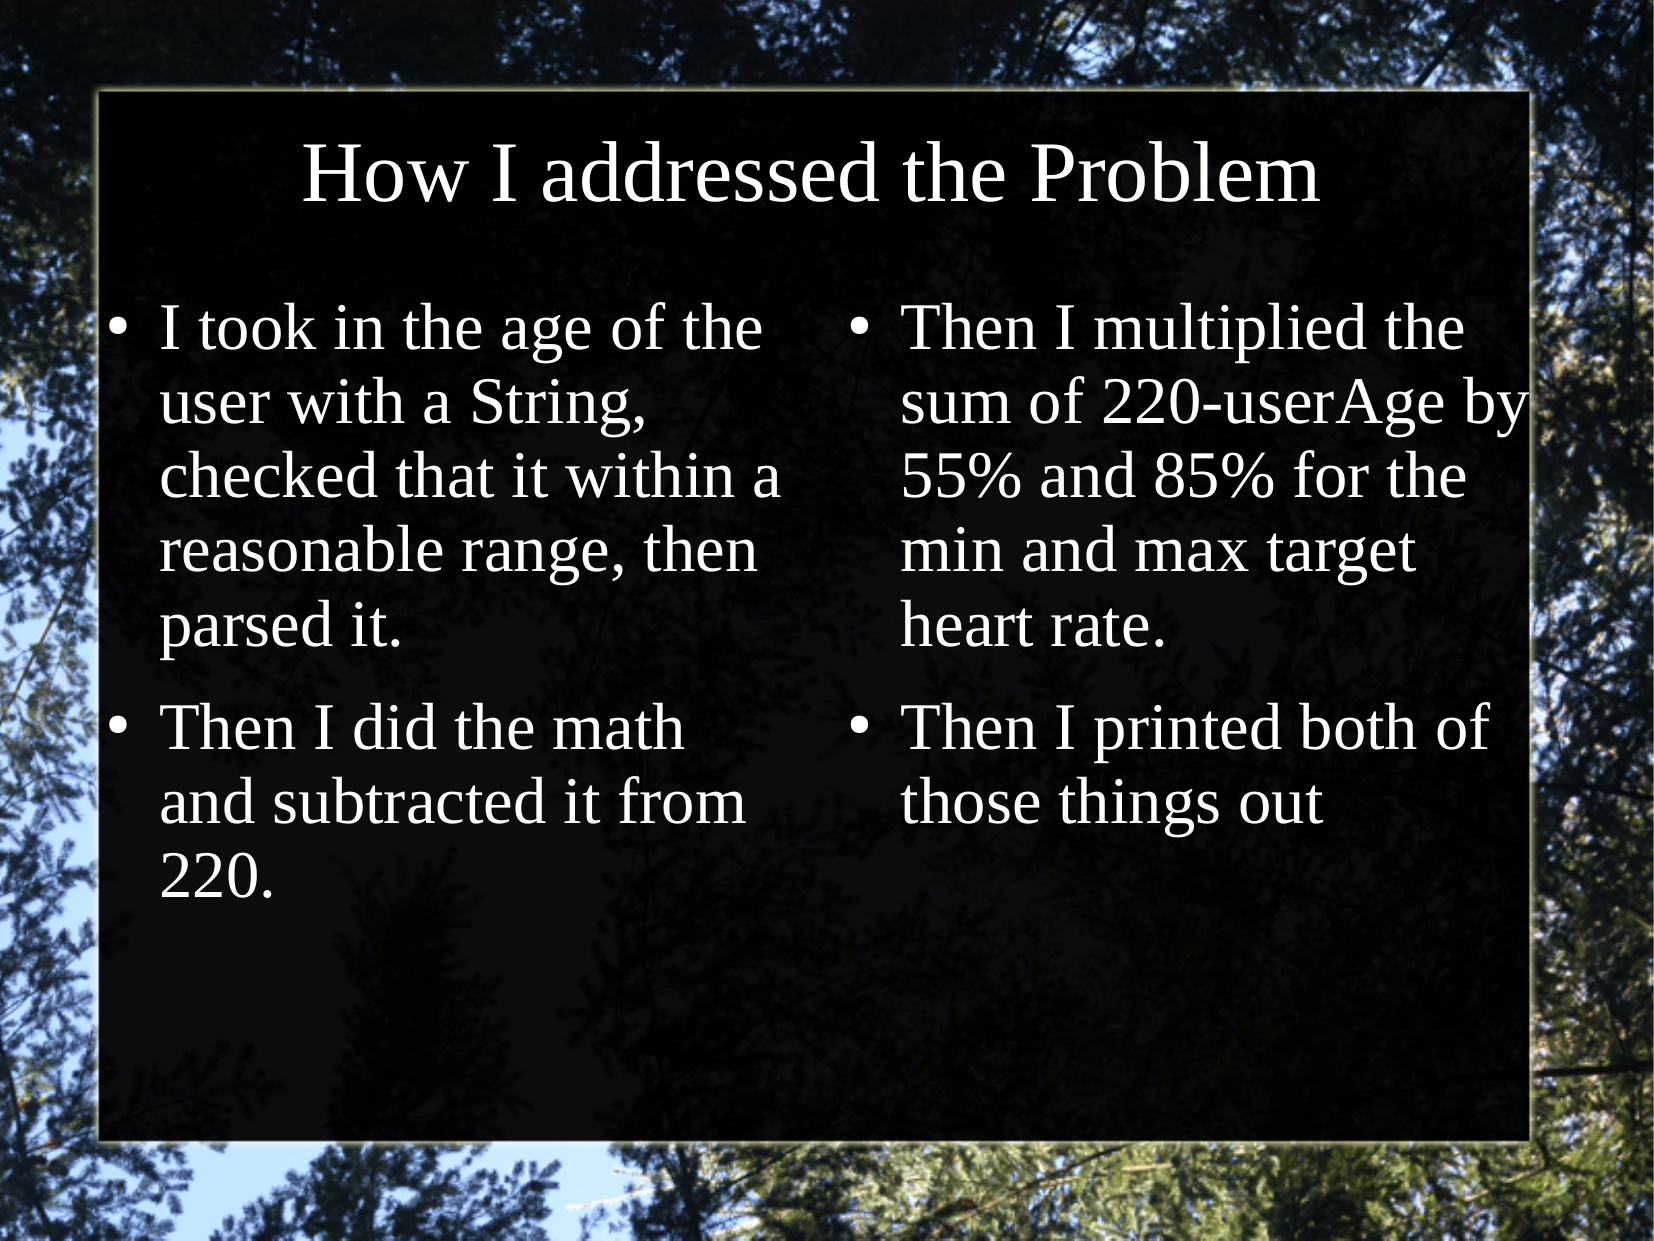

# How I addressed the Problem
I took in the age of the user with a String, checked that it within a reasonable range, then parsed it.
Then I did the math and subtracted it from 220.
Then I multiplied the sum of 220-userAge by 55% and 85% for the min and max target heart rate.
Then I printed both of those things out